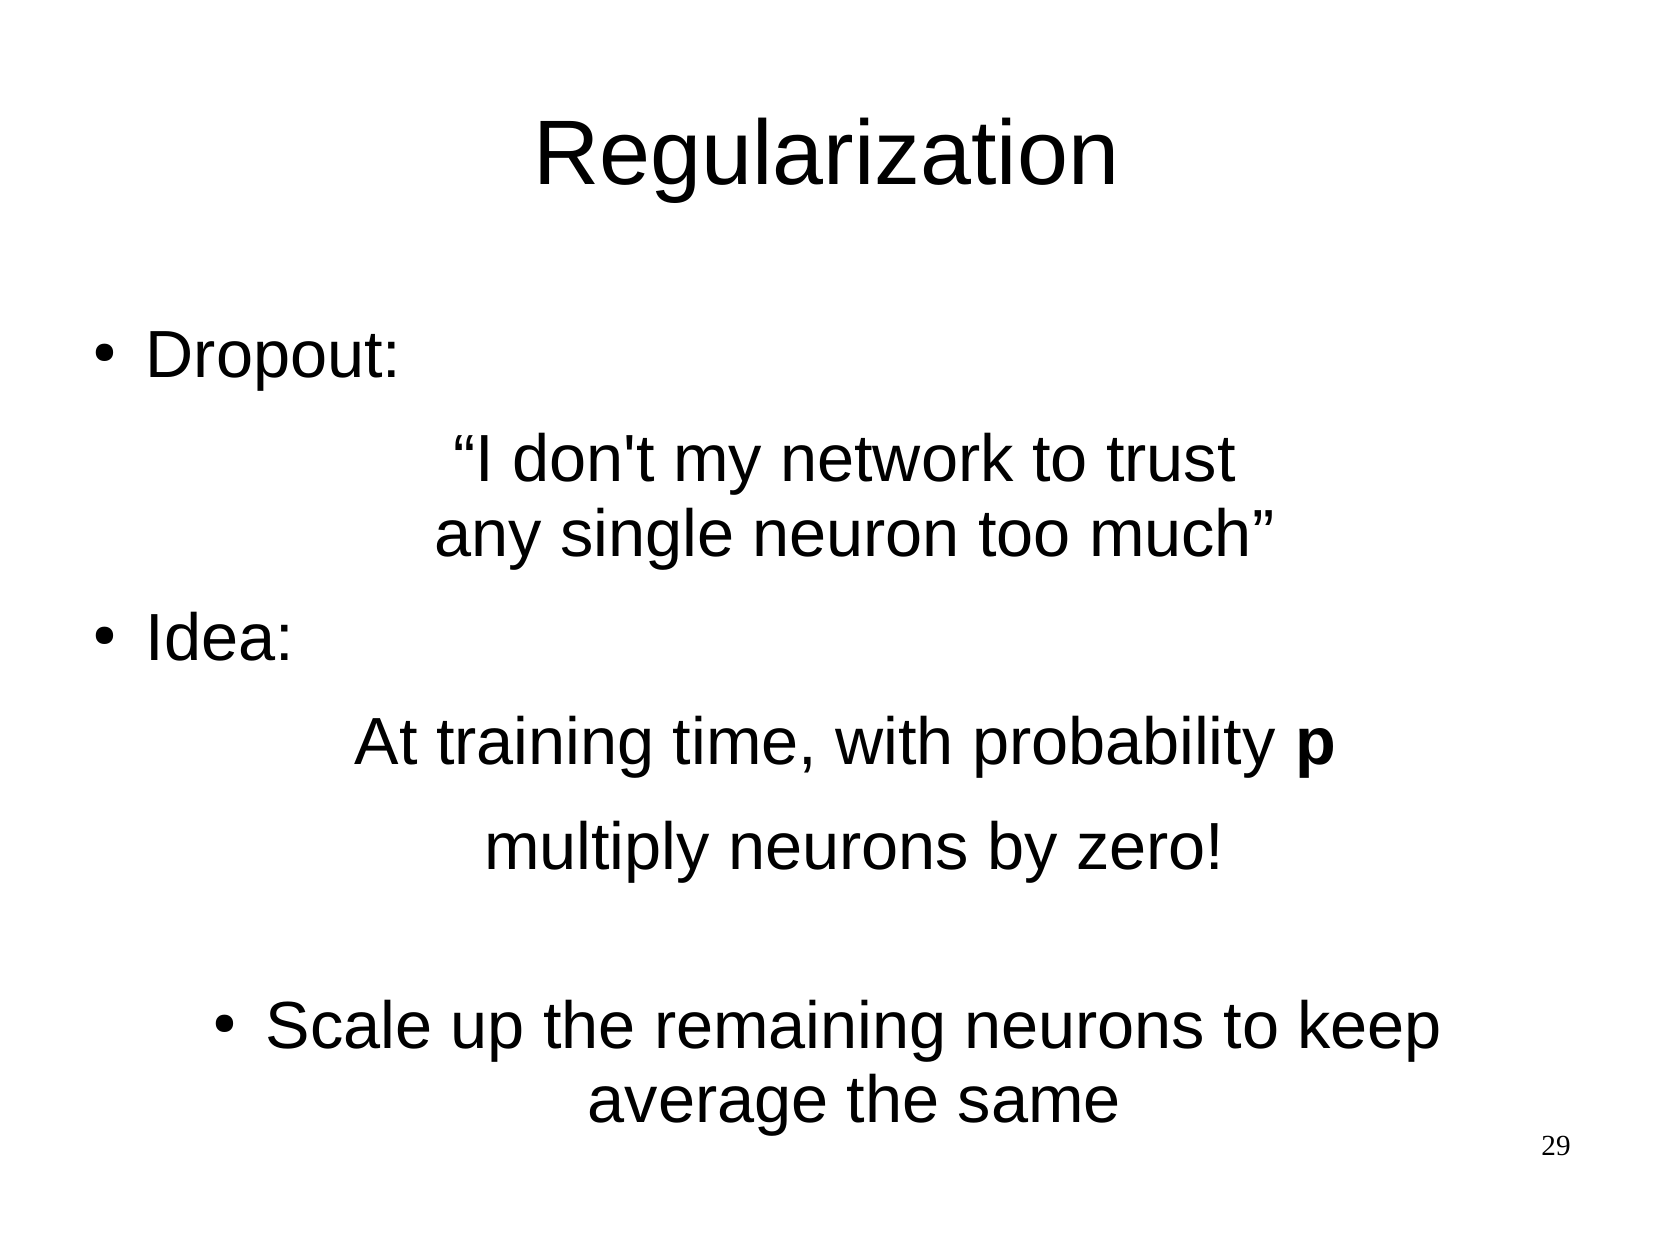

# Regularization
Dropout:
“I don't my network to trust
any single neuron too much”
Idea:
At training time, with probability p
multiply neurons by zero!
Scale up the remaining neurons to keep average the same
29